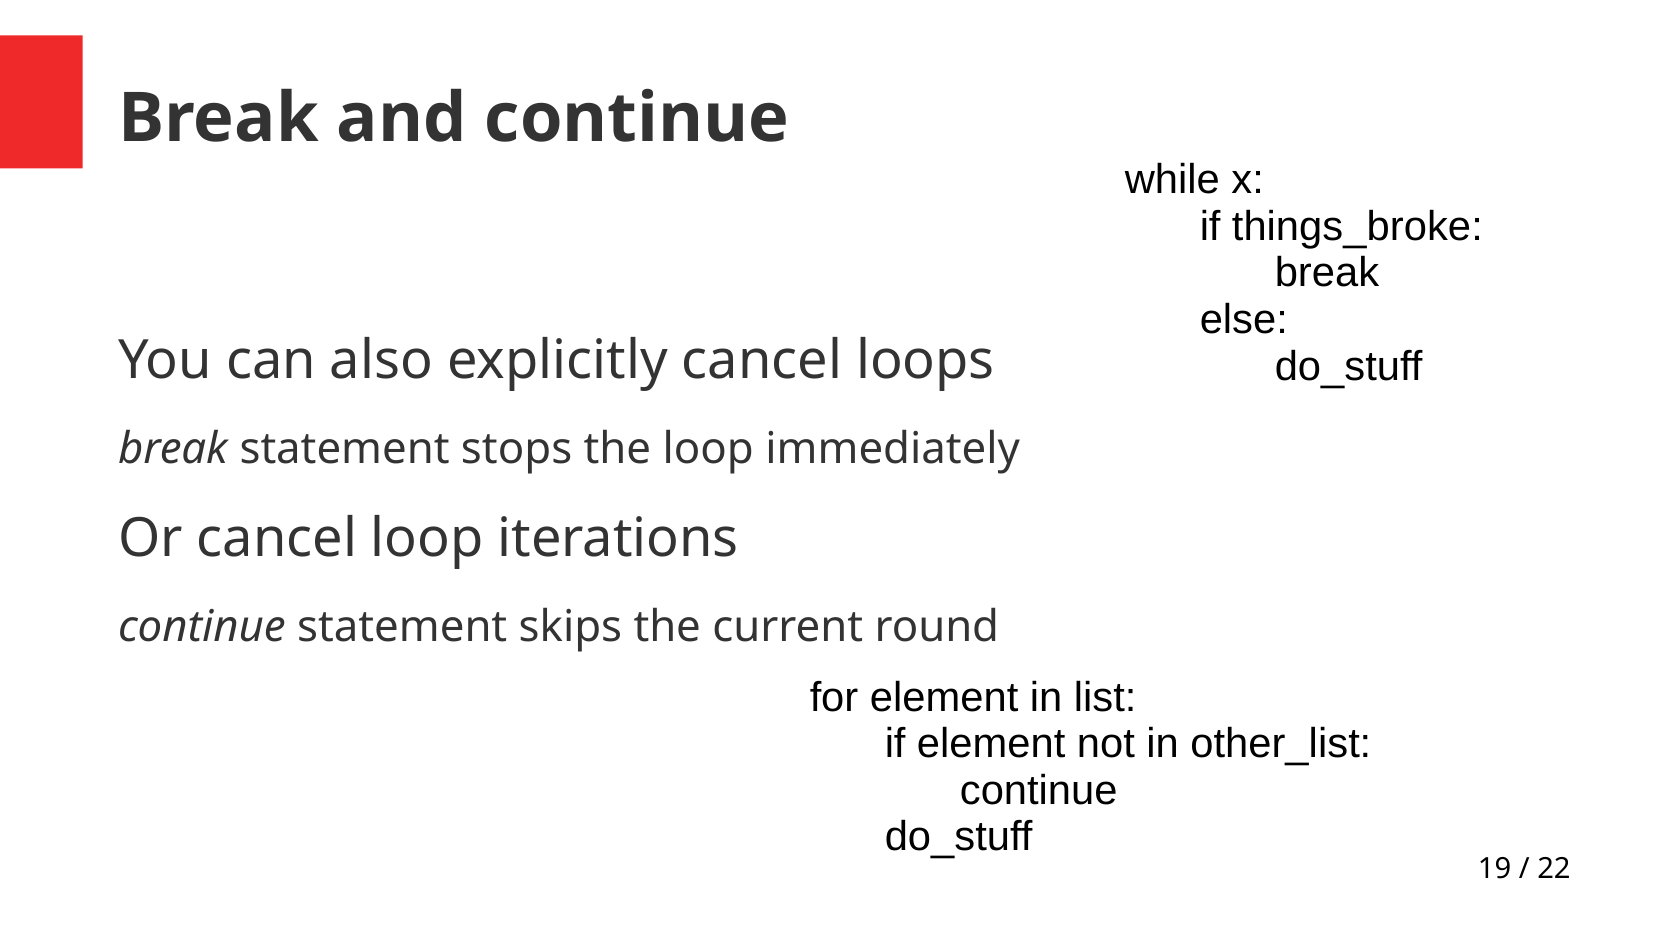

# Break and continue
while x:
	if things_broke:
		break
	else:
		do_stuff
You can also explicitly cancel loops
break statement stops the loop immediately
Or cancel loop iterations
continue statement skips the current round
for element in list:
	if element not in other_list:
		continue
	do_stuff
19